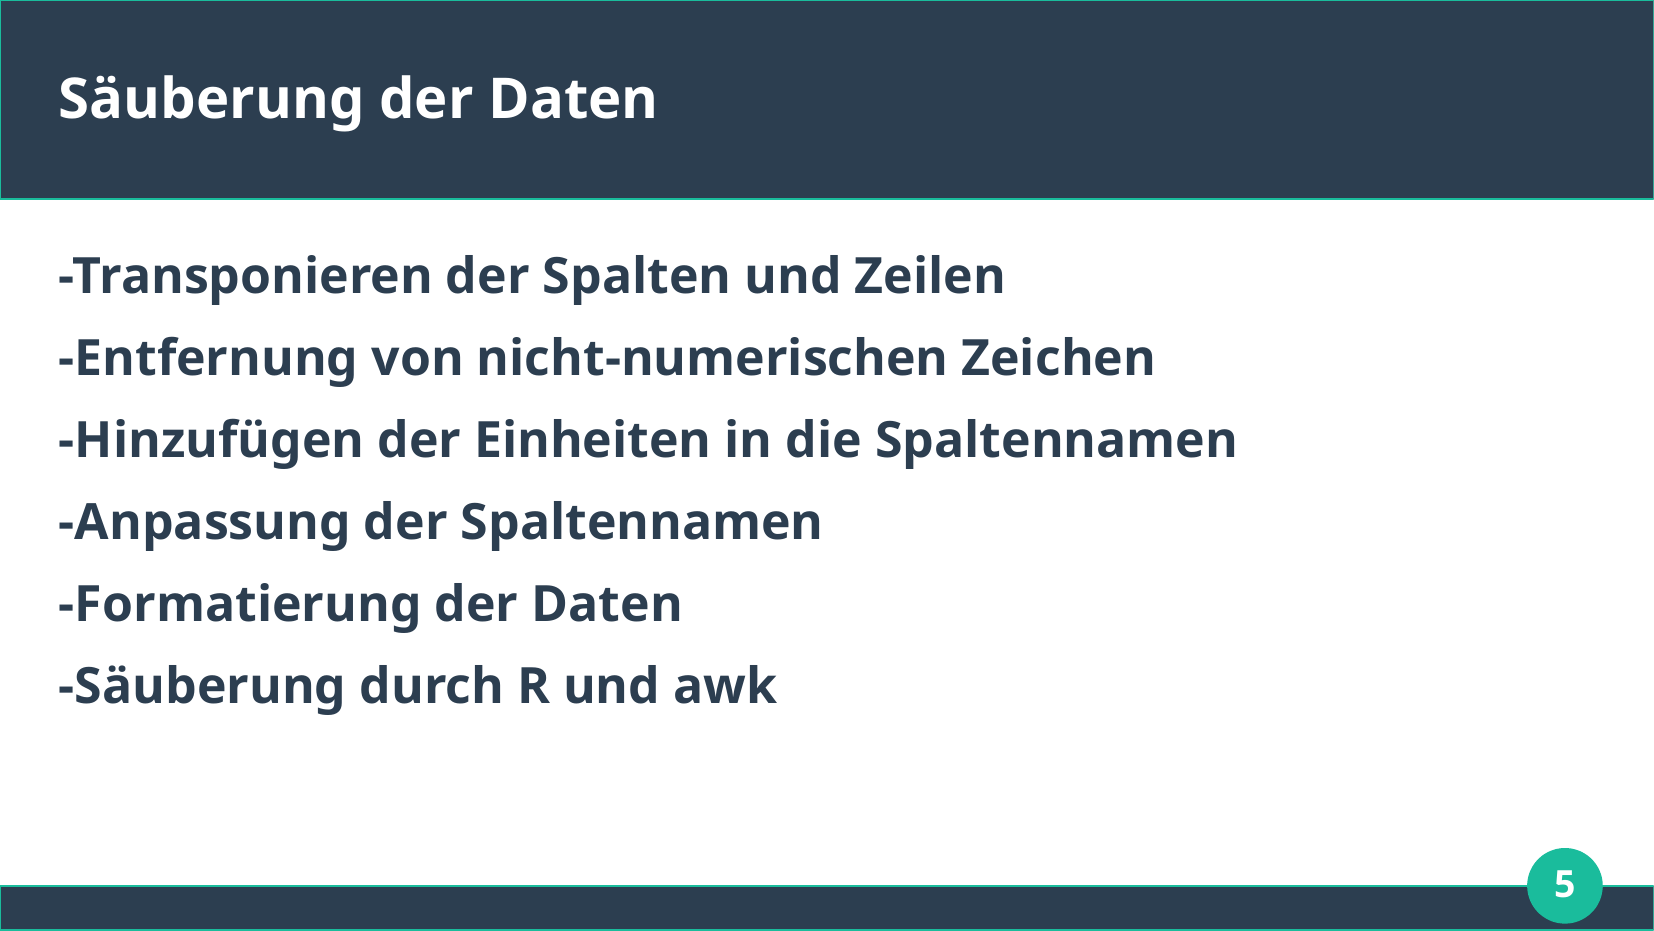

# Säuberung der Daten
-Transponieren der Spalten und Zeilen
-Entfernung von nicht-numerischen Zeichen
-Hinzufügen der Einheiten in die Spaltennamen
-Anpassung der Spaltennamen
-Formatierung der Daten
-Säuberung durch R und awk